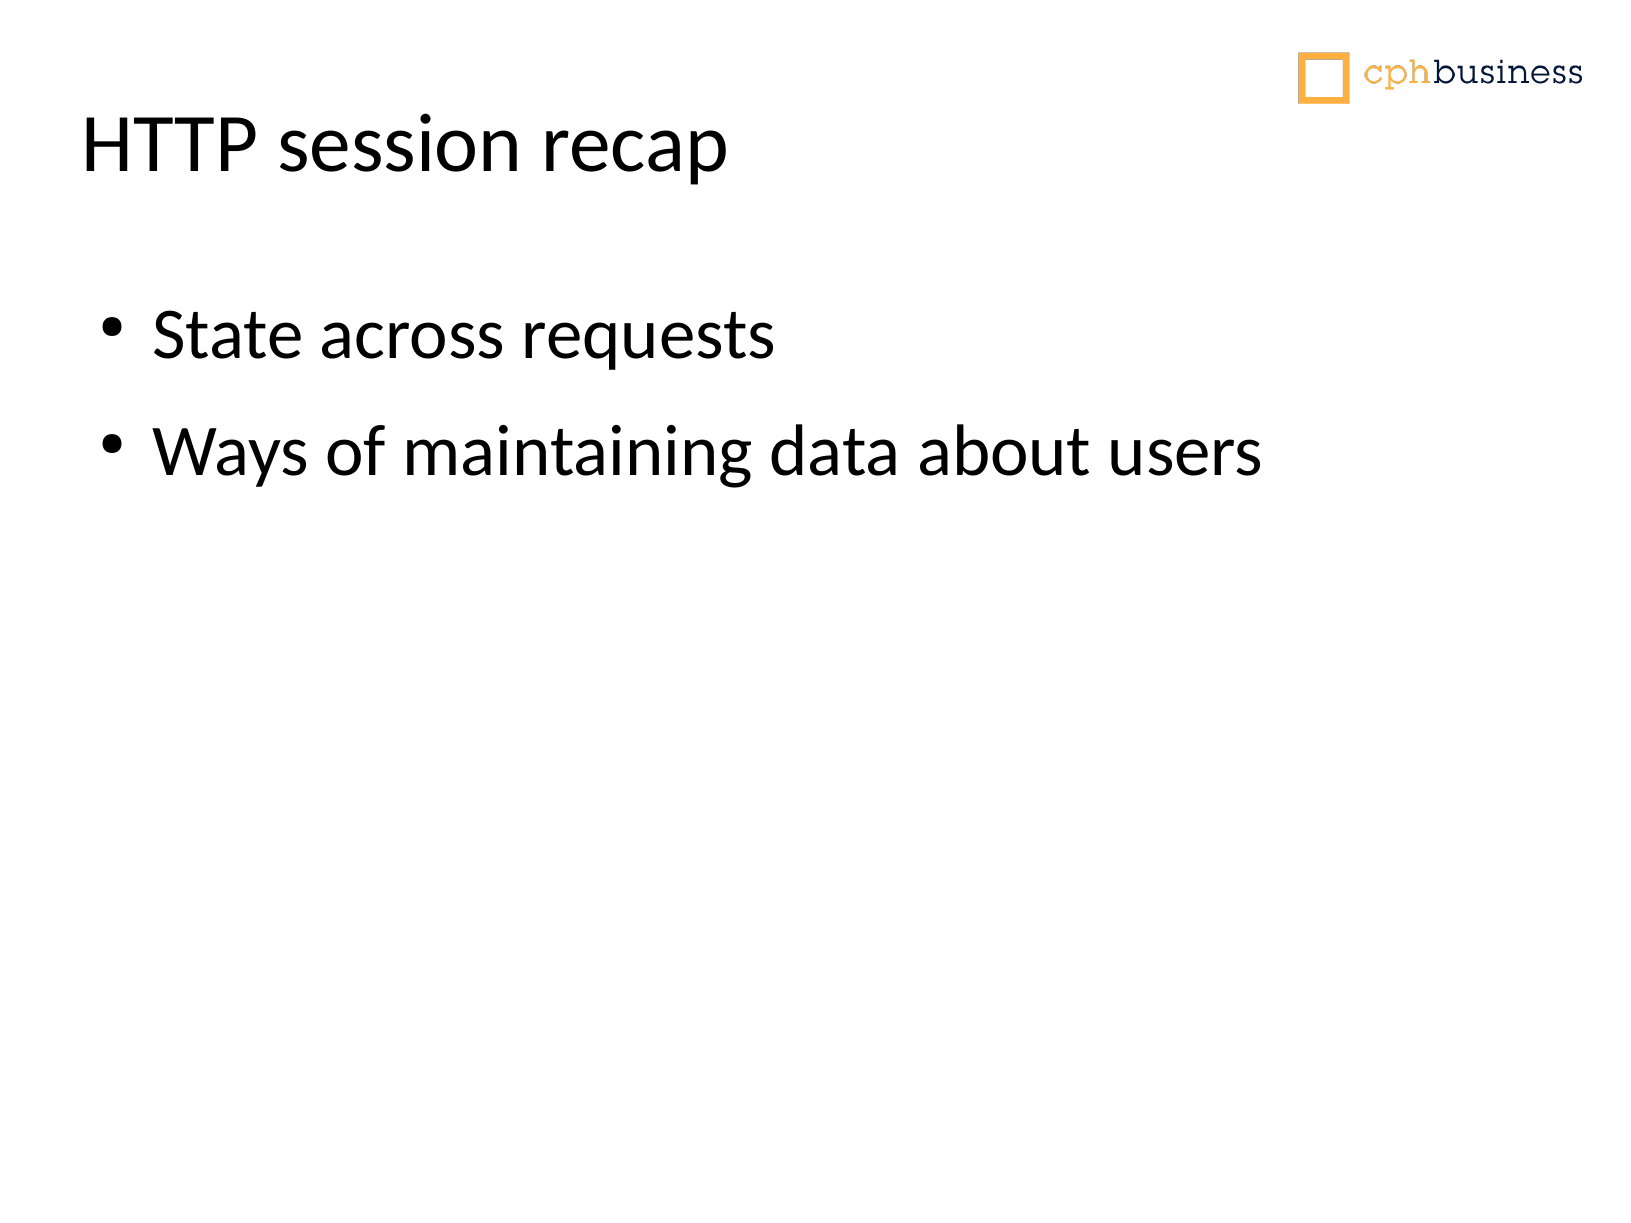

HTTP session recap
# State across requests
Ways of maintaining data about users